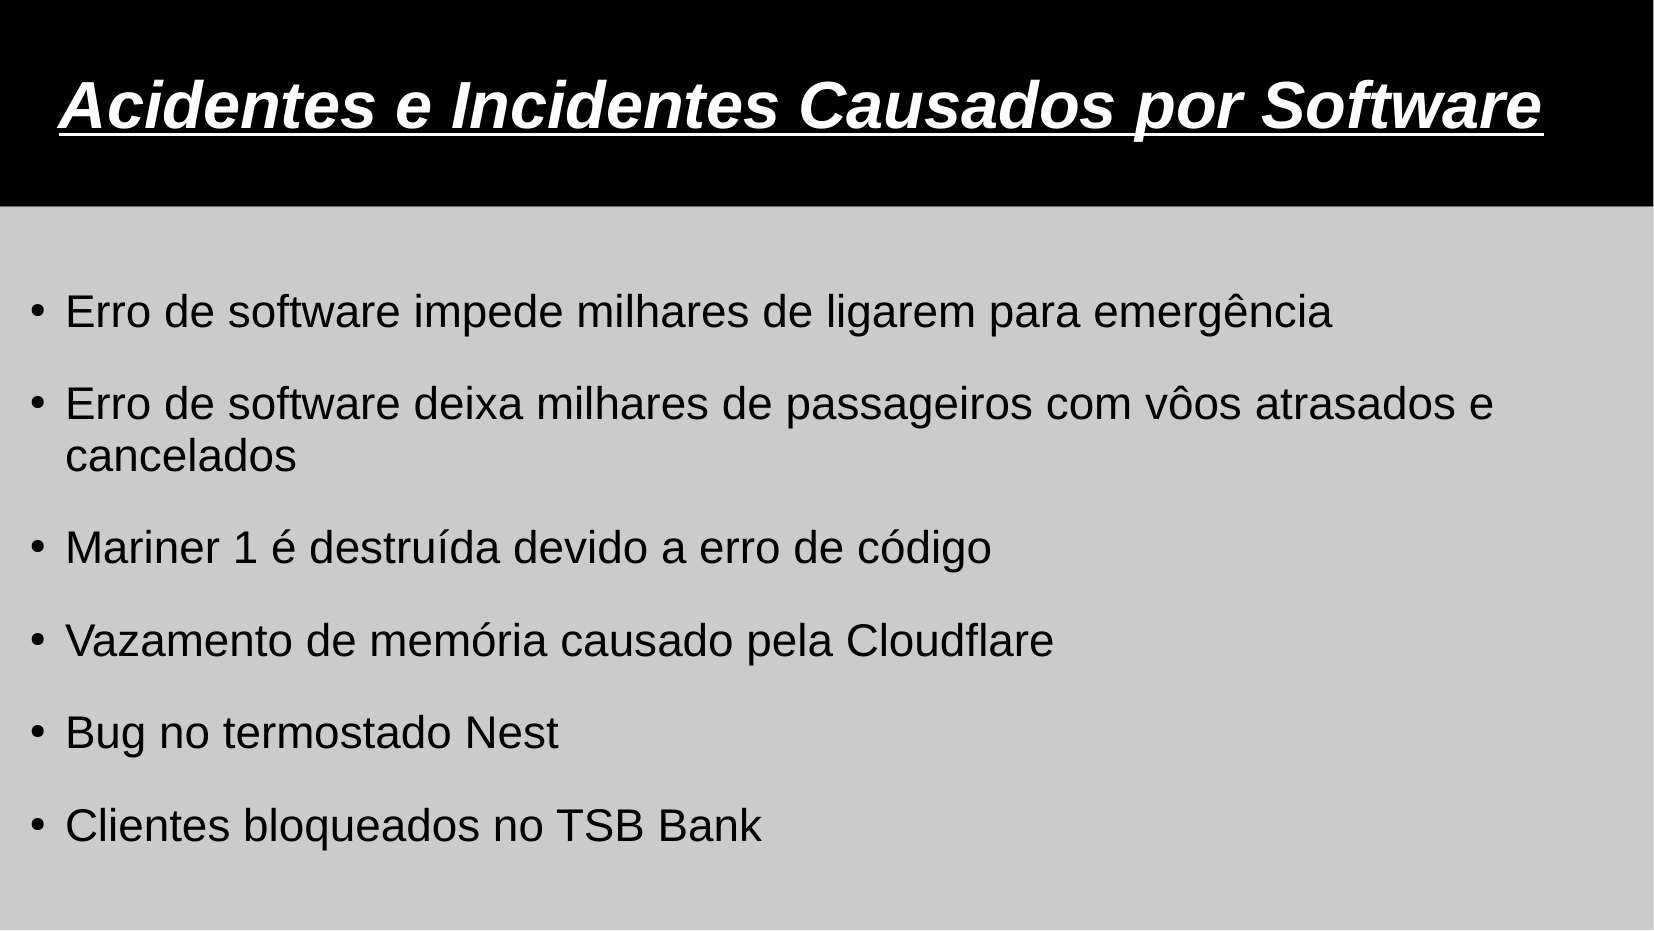

# Acidentes e Incidentes Causados por Software
Erro de software impede milhares de ligarem para emergência
Erro de software deixa milhares de passageiros com vôos atrasados e cancelados
Mariner 1 é destruída devido a erro de código
Vazamento de memória causado pela Cloudflare
Bug no termostado Nest
Clientes bloqueados no TSB Bank